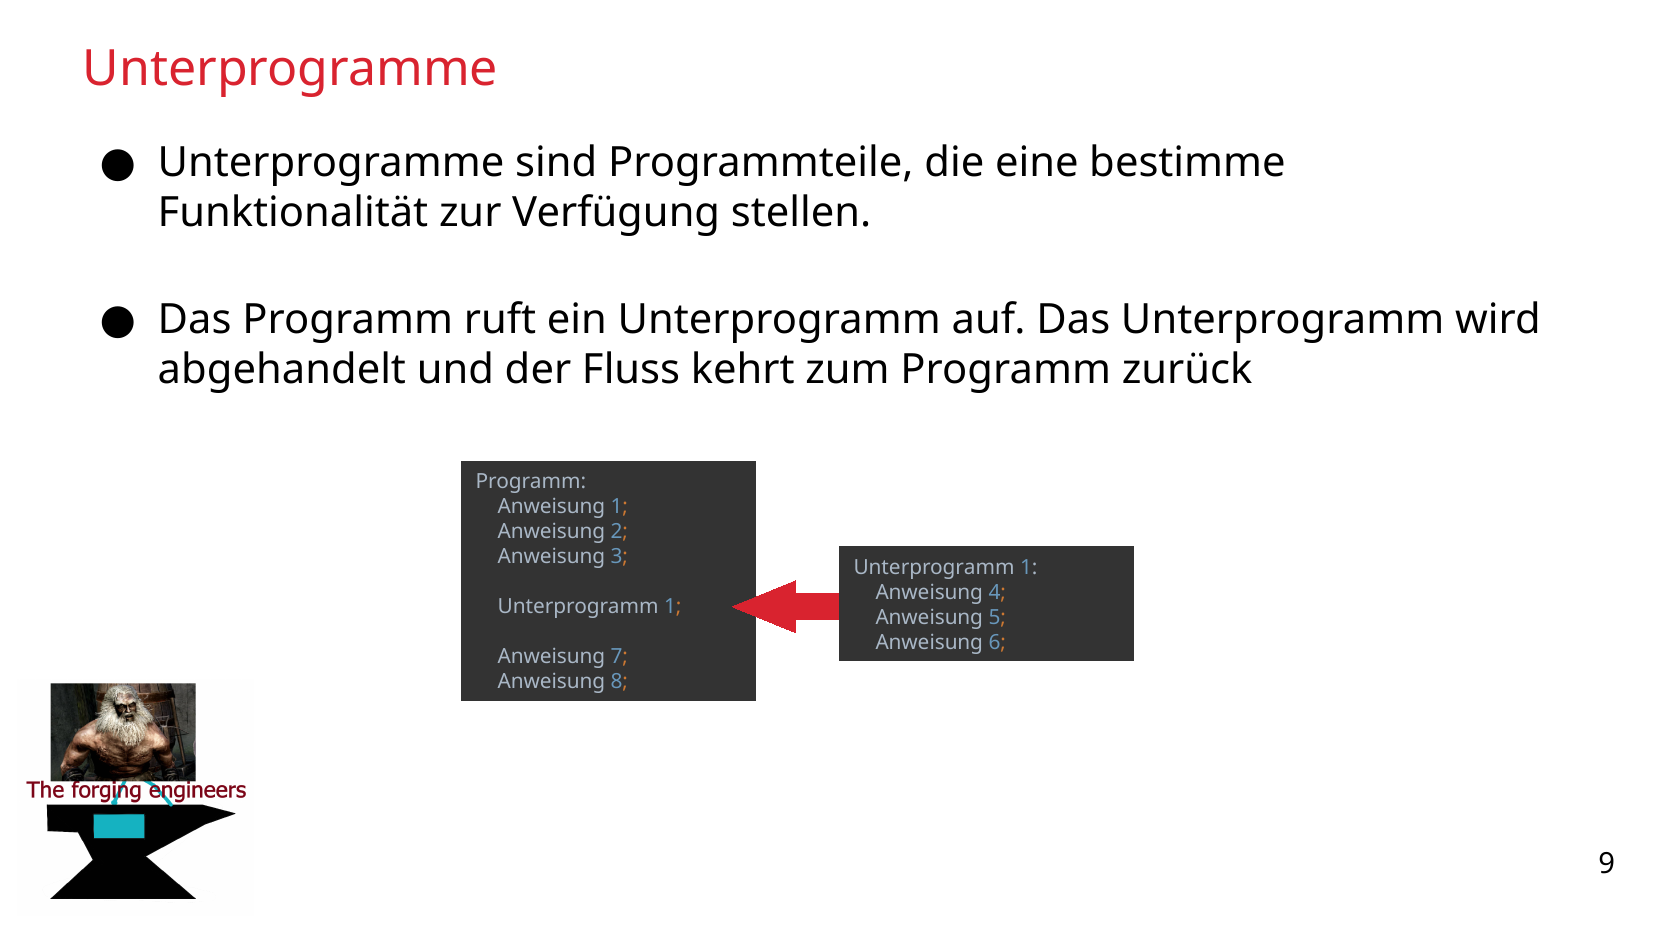

# Unterprogramme
Unterprogramme sind Programmteile, die eine bestimme Funktionalität zur Verfügung stellen.
Das Programm ruft ein Unterprogramm auf. Das Unterprogramm wird abgehandelt und der Fluss kehrt zum Programm zurück
Programm:
 Anweisung 1;
 Anweisung 2;
 Anweisung 3;
 Unterprogramm 1;
 Anweisung 7;
 Anweisung 8;
Unterprogramm 1:
 Anweisung 4;
 Anweisung 5;
 Anweisung 6;